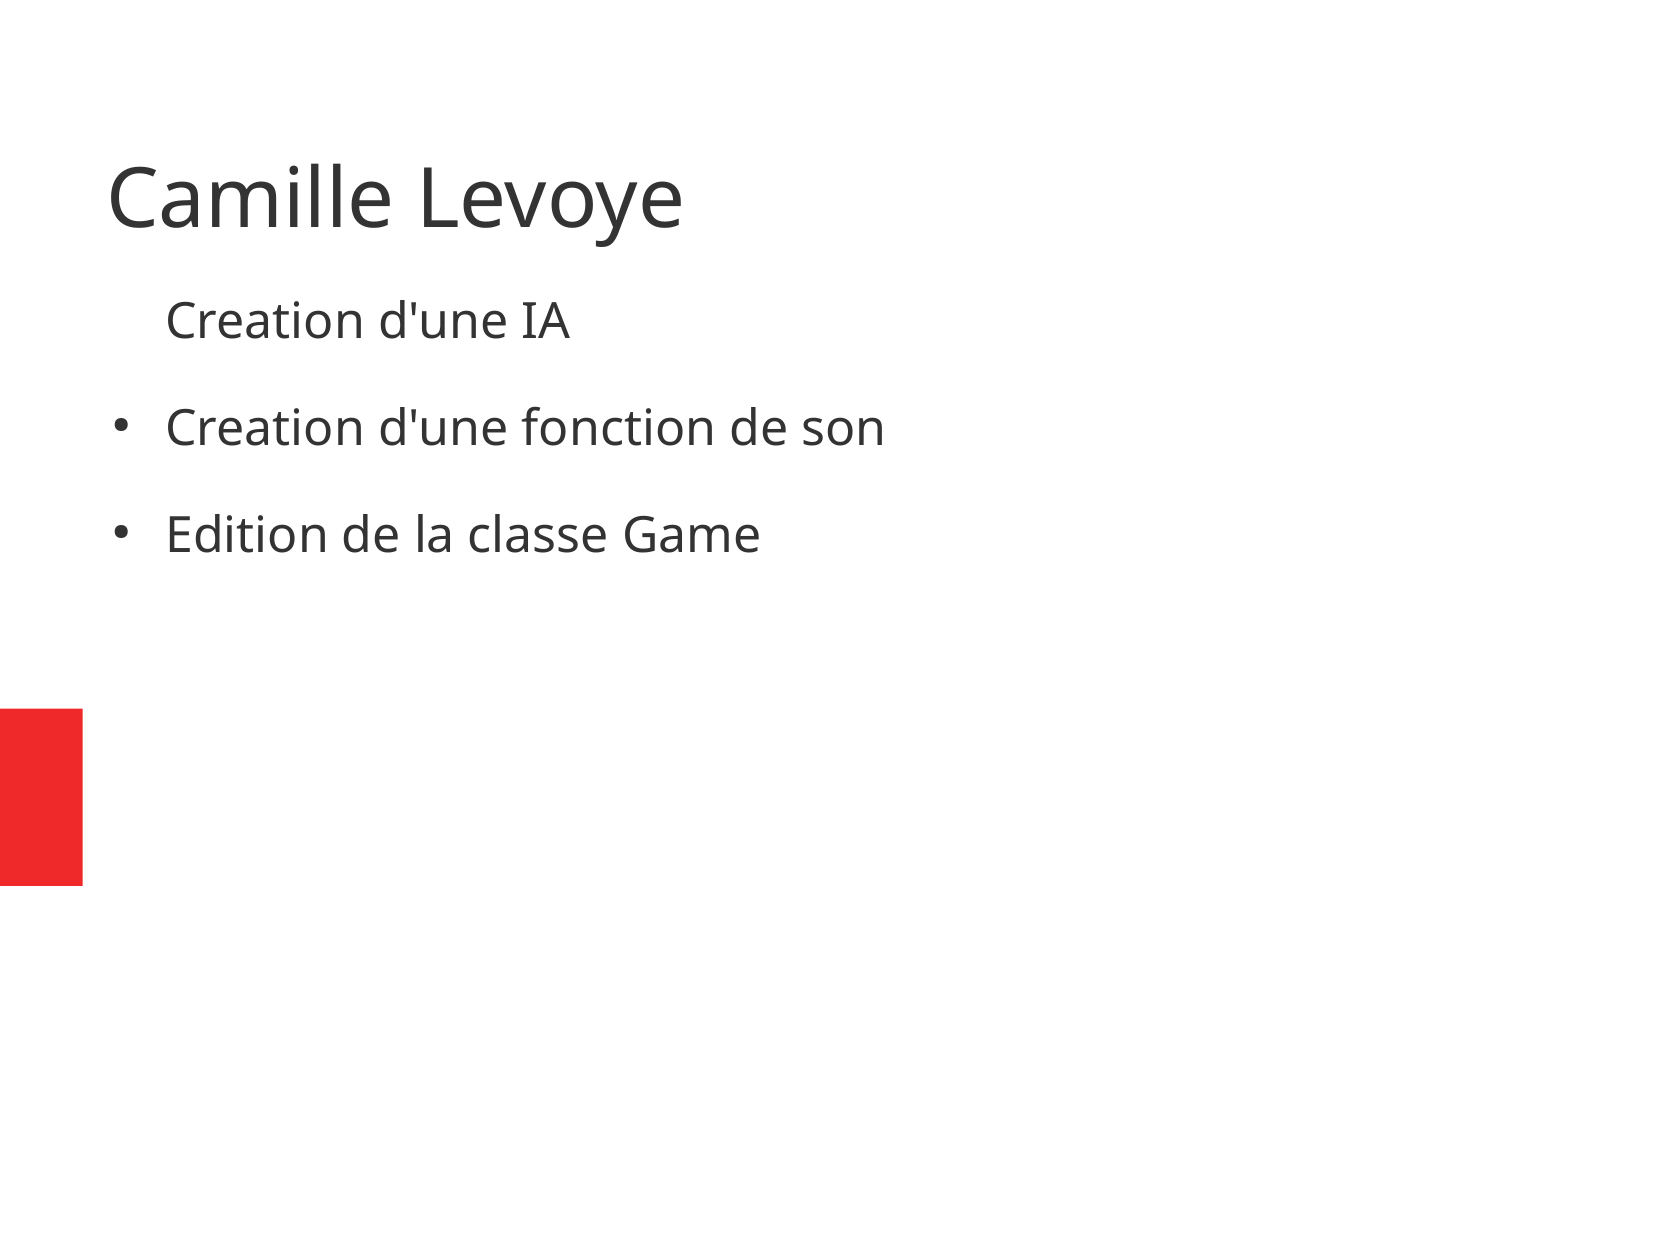

# Camille Levoye
Creation d'une IA
Creation d'une fonction de son
Edition de la classe Game